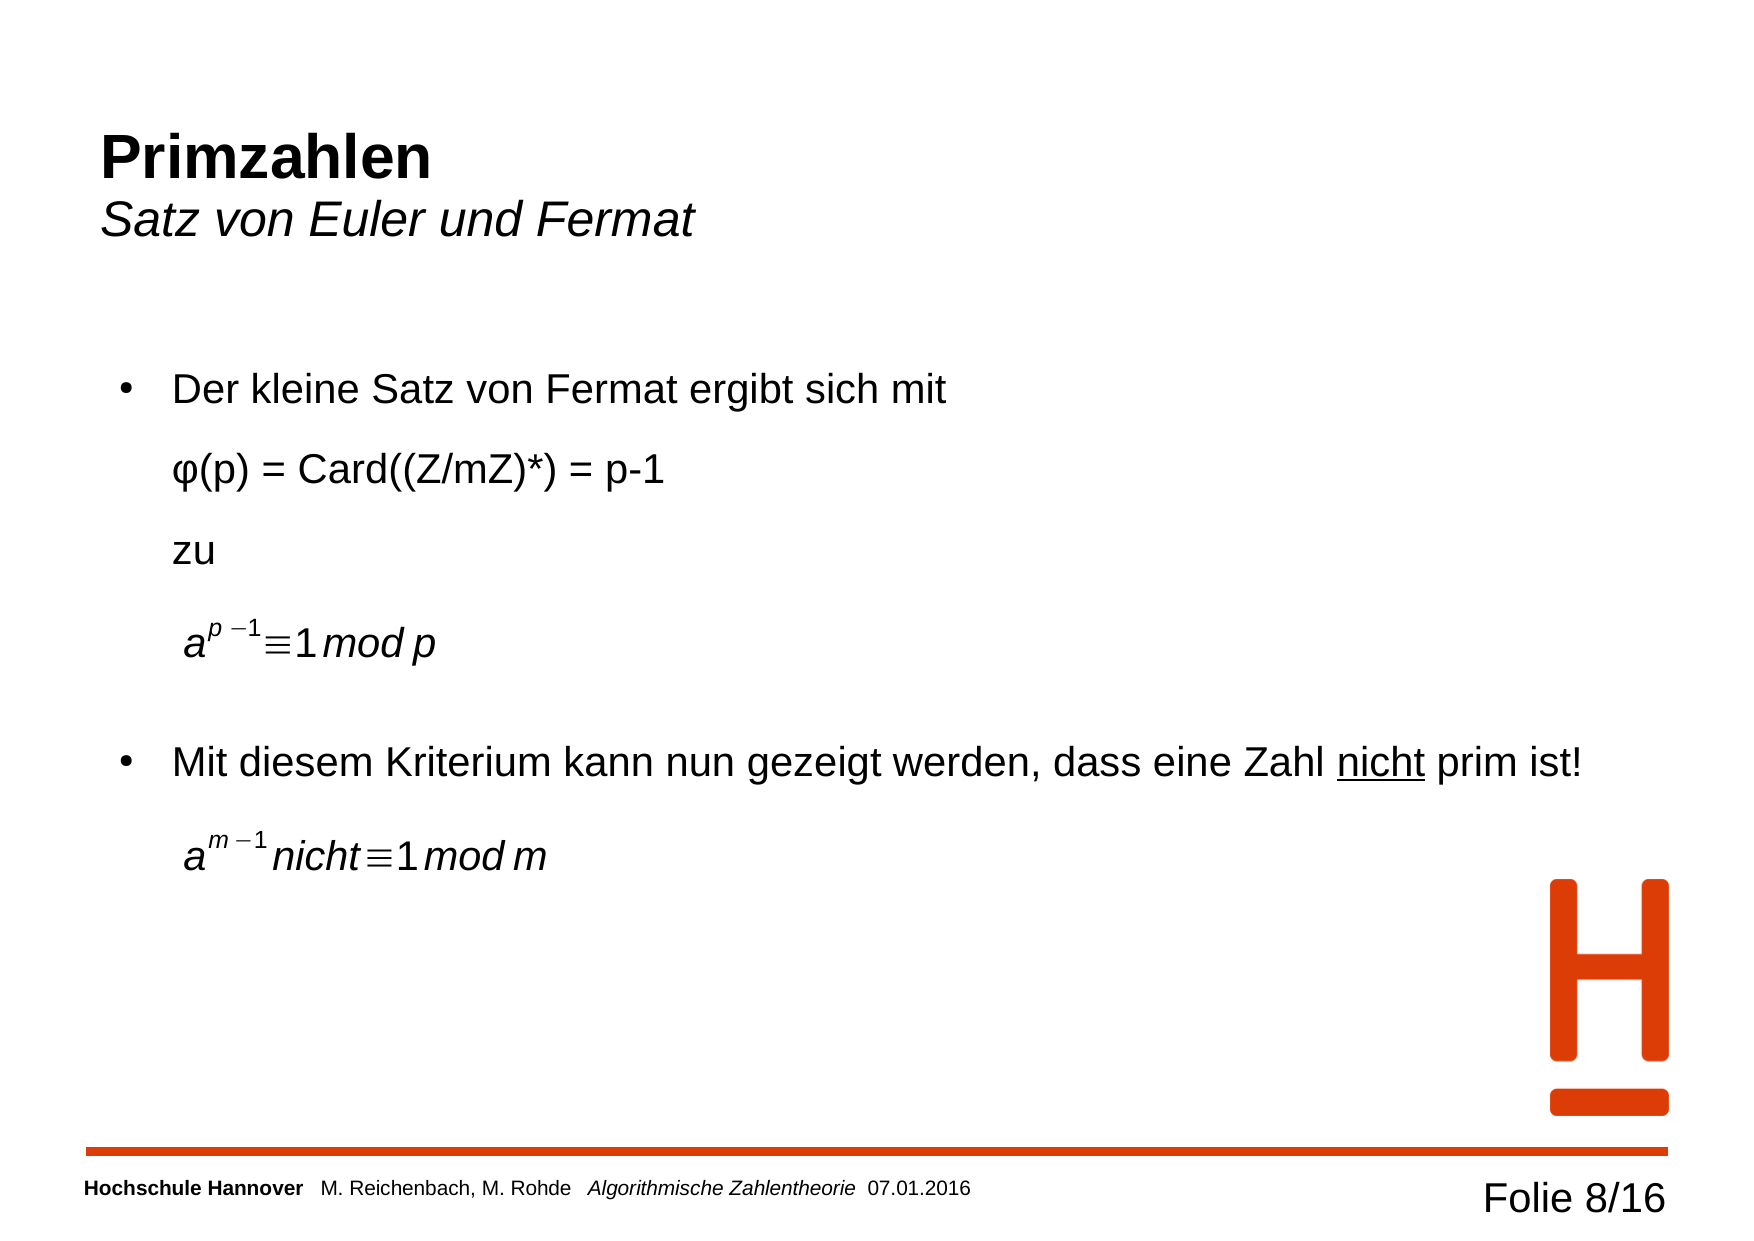

# Primzahlen Satz von Euler und Fermat
Der kleine Satz von Fermat ergibt sich mit
φ(p) = Card((Z/mZ)*) = p-1
zu
Mit diesem Kriterium kann nun gezeigt werden, dass eine Zahl nicht prim ist!
8